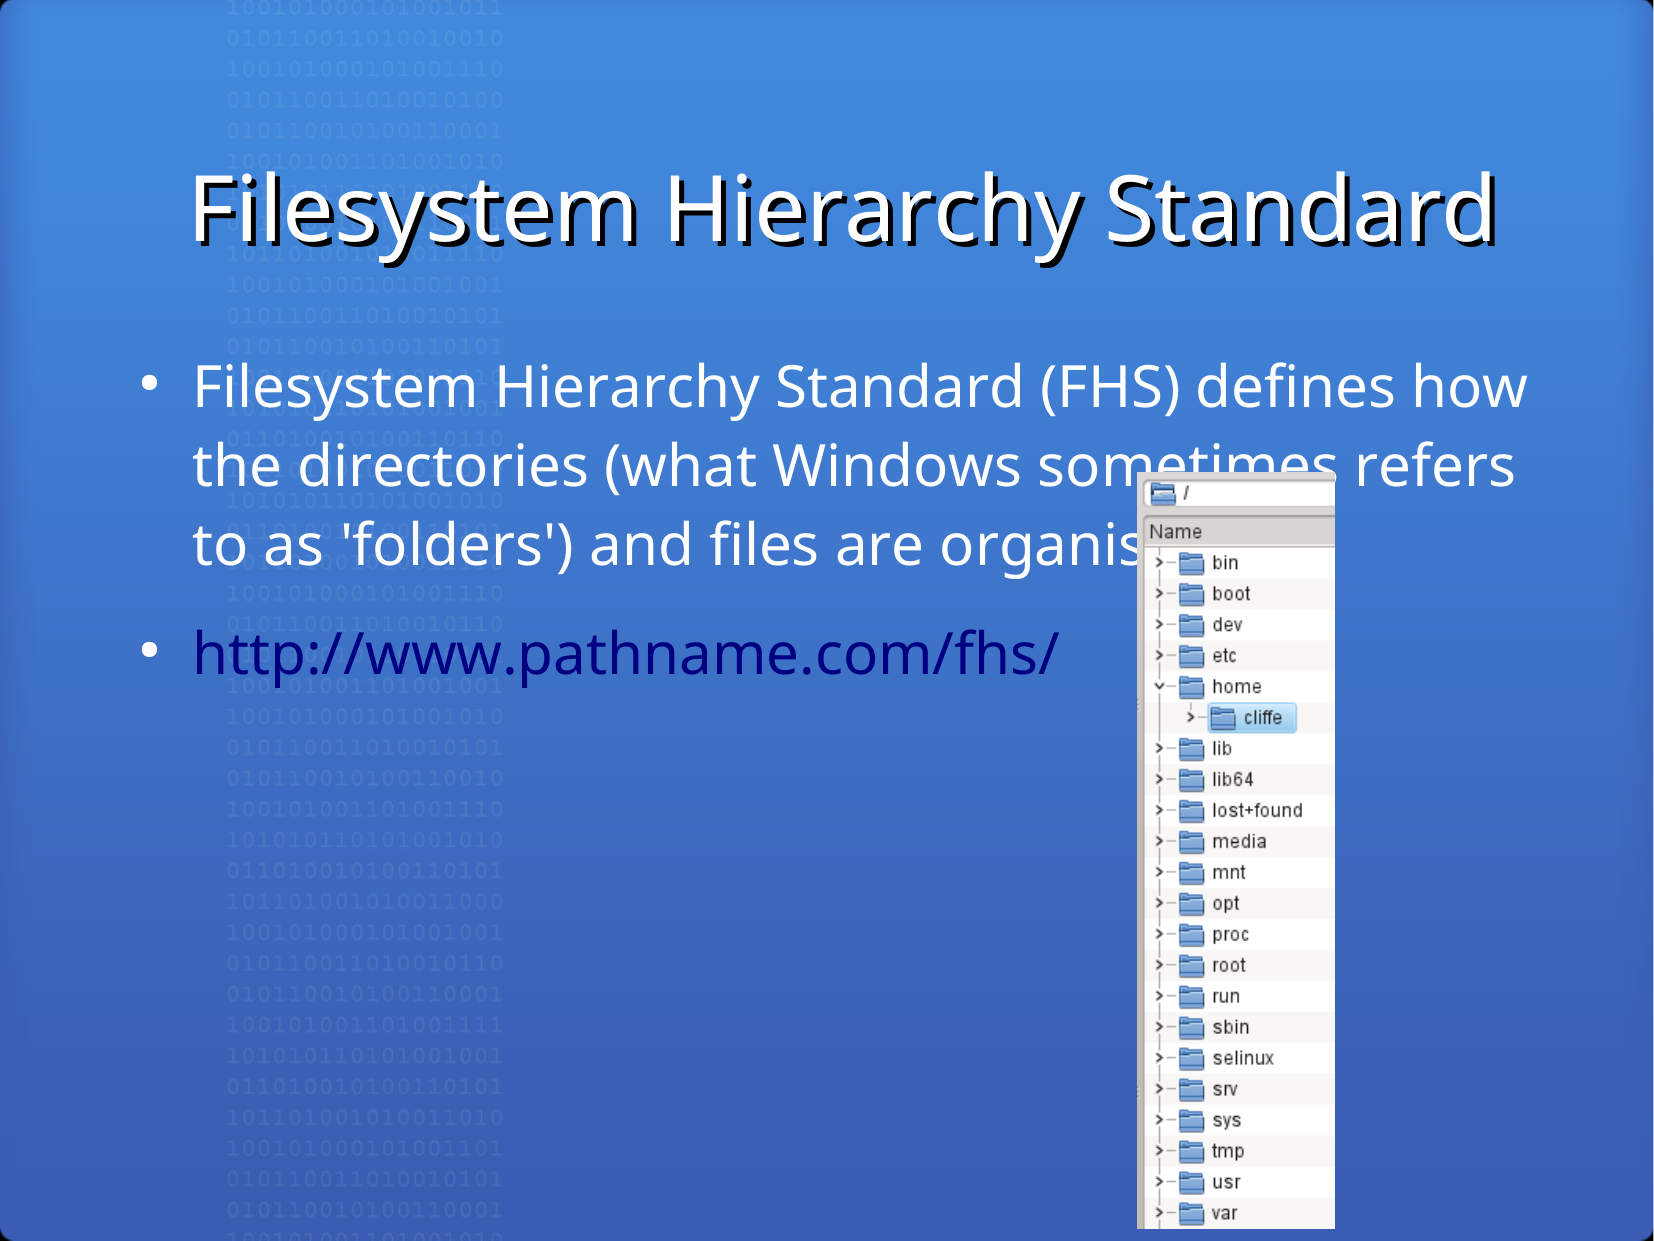

# Filesystem Hierarchy Standard
Filesystem Hierarchy Standard (FHS) defines how the directories (what Windows sometimes refers to as 'folders') and files are organised
http://www.pathname.com/fhs/